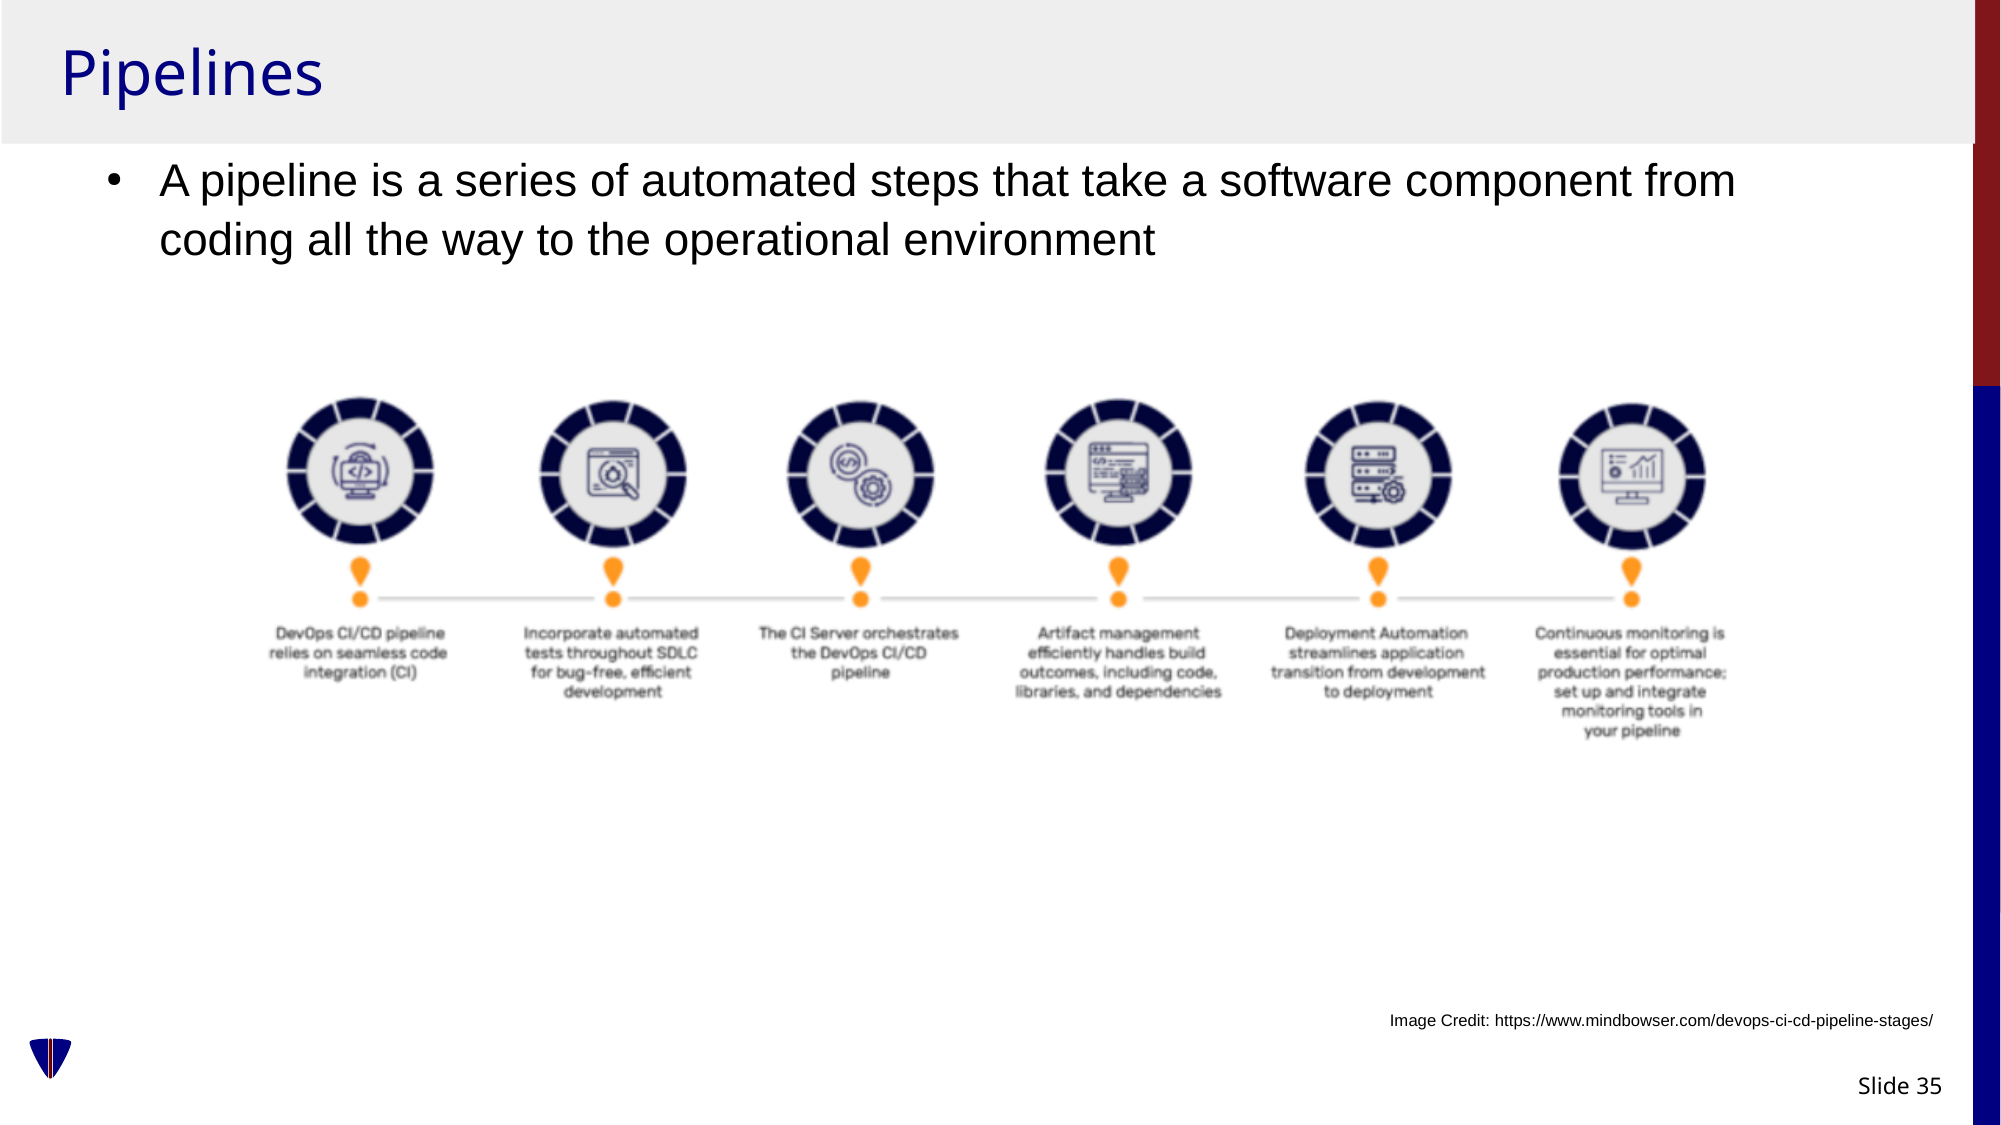

# Pipelines
A pipeline is a series of automated steps that take a software component from coding all the way to the operational environment
Image Credit: https://www.mindbowser.com/devops-ci-cd-pipeline-stages/